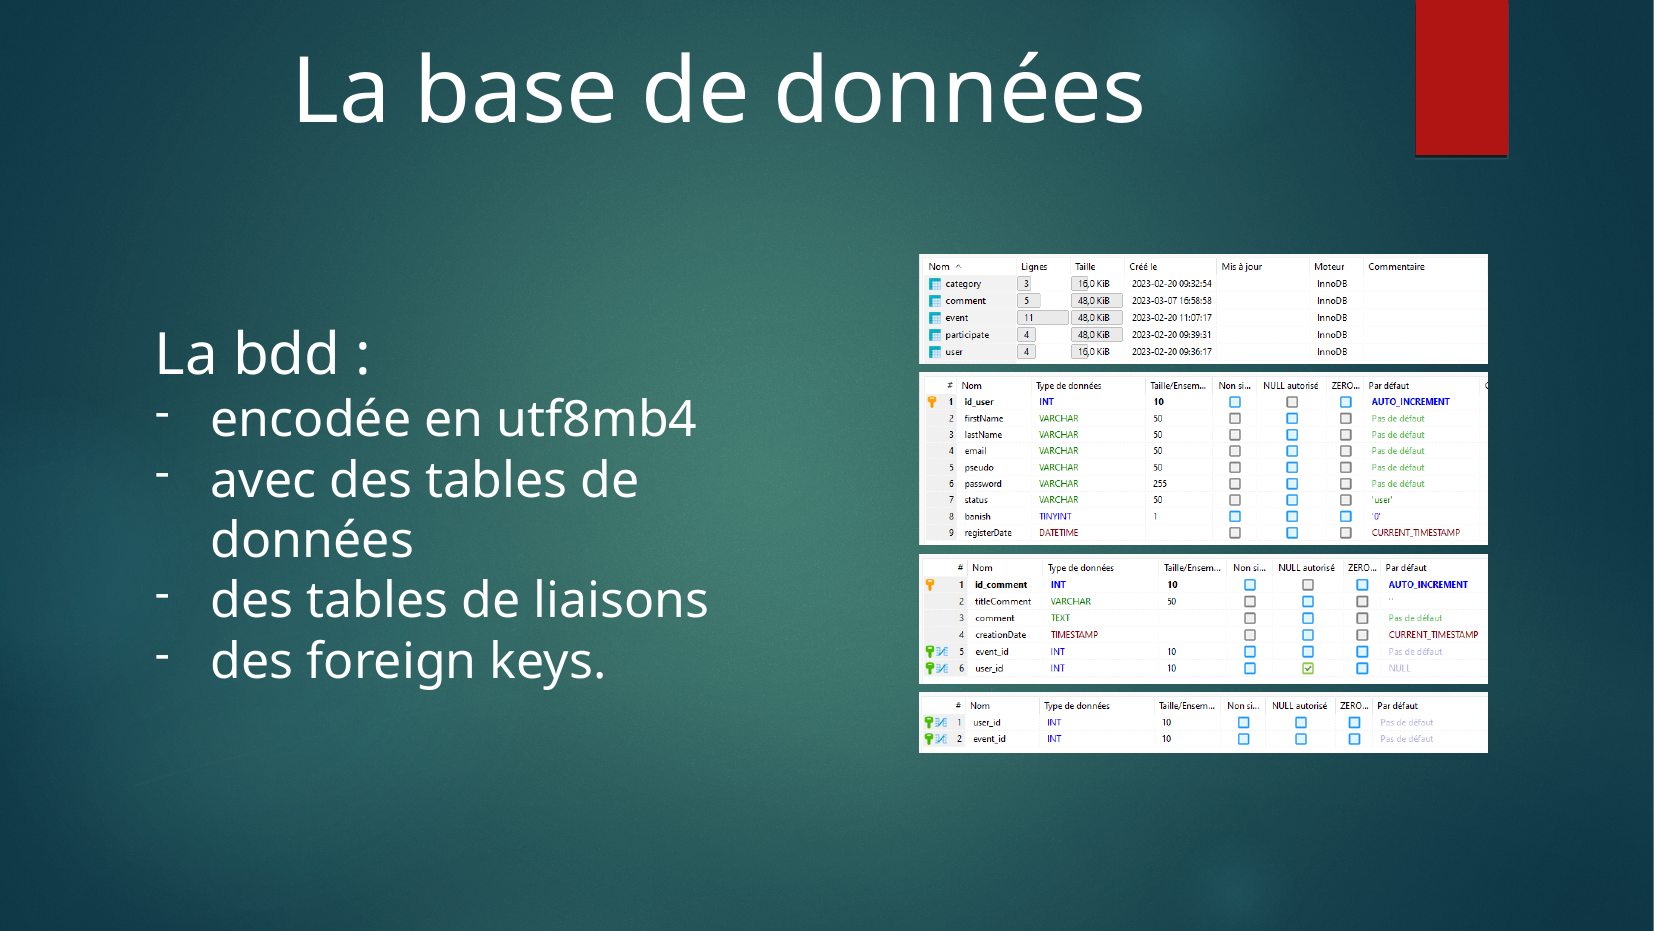

La base de données​
La bdd​ :
encodée en utf8mb4
avec des tables​ de données
des tables de liaisons
des foreign keys.